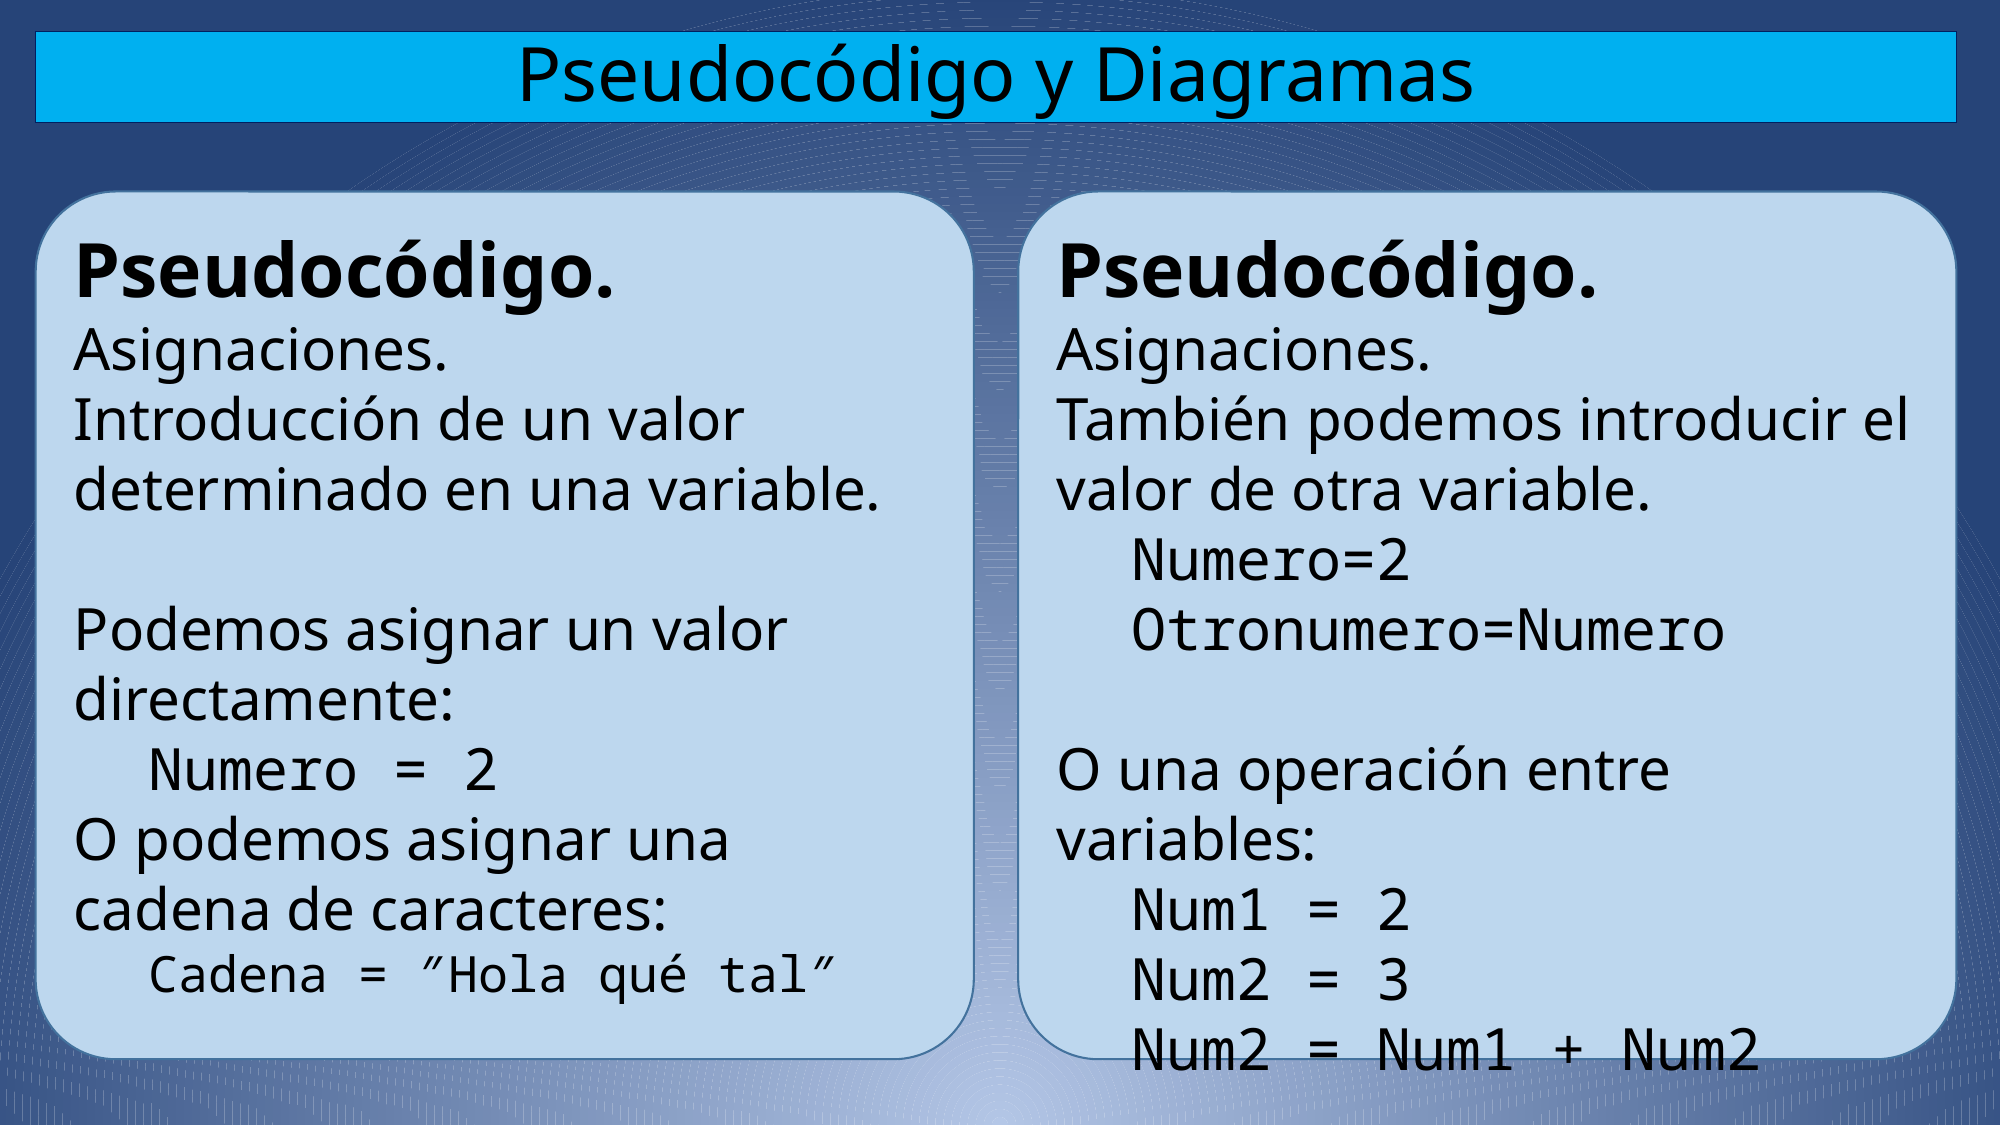

# Pseudocódigo y Diagramas
Pseudocódigo.
Asignaciones.
Introducción de un valor determinado en una variable.
Podemos asignar un valor directamente:
Numero = 2
O podemos asignar una cadena de caracteres:
Cadena = ″Hola qué tal″
Pseudocódigo.
Asignaciones.
También podemos introducir el valor de otra variable.
Numero=2
Otronumero=Numero
O una operación entre variables:
Num1 = 2
Num2 = 3
Num2 = Num1 + Num2